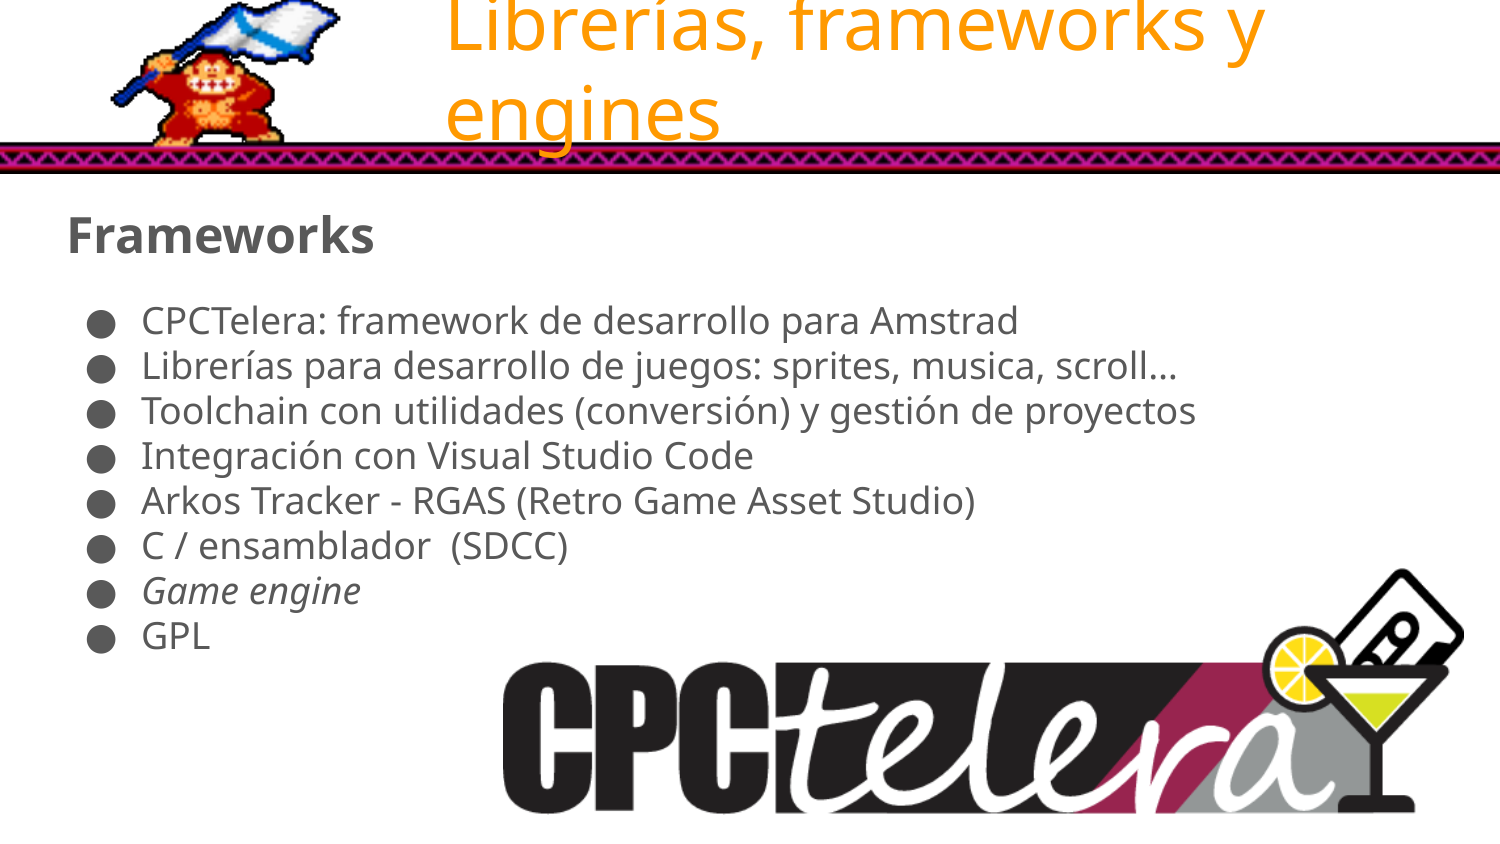

# Librerías, frameworks y engines
Frameworks
CPCTelera: framework de desarrollo para Amstrad
Librerías para desarrollo de juegos: sprites, musica, scroll…
Toolchain con utilidades (conversión) y gestión de proyectos
Integración con Visual Studio Code
Arkos Tracker - RGAS (Retro Game Asset Studio)
C / ensamblador (SDCC)
Game engine
GPL